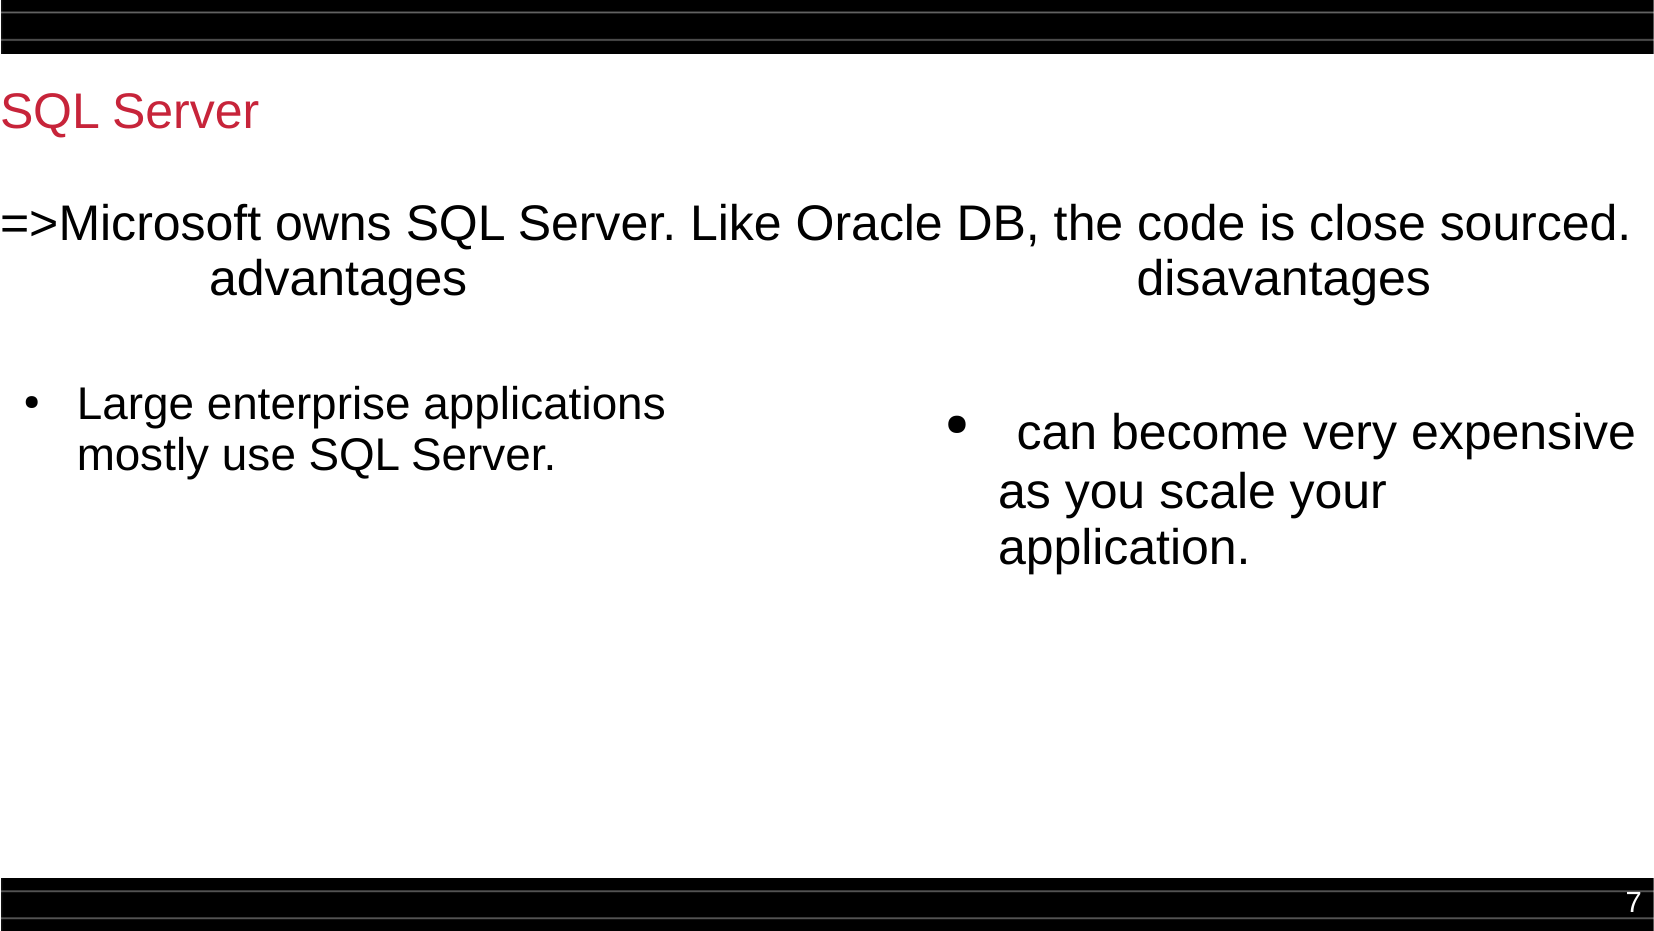

# SQL Server =>Microsoft owns SQL Server. Like Oracle DB, the code is close sourced. advantages disavantages
Large enterprise applications mostly use SQL Server.
 can become very expensive as you scale your application.